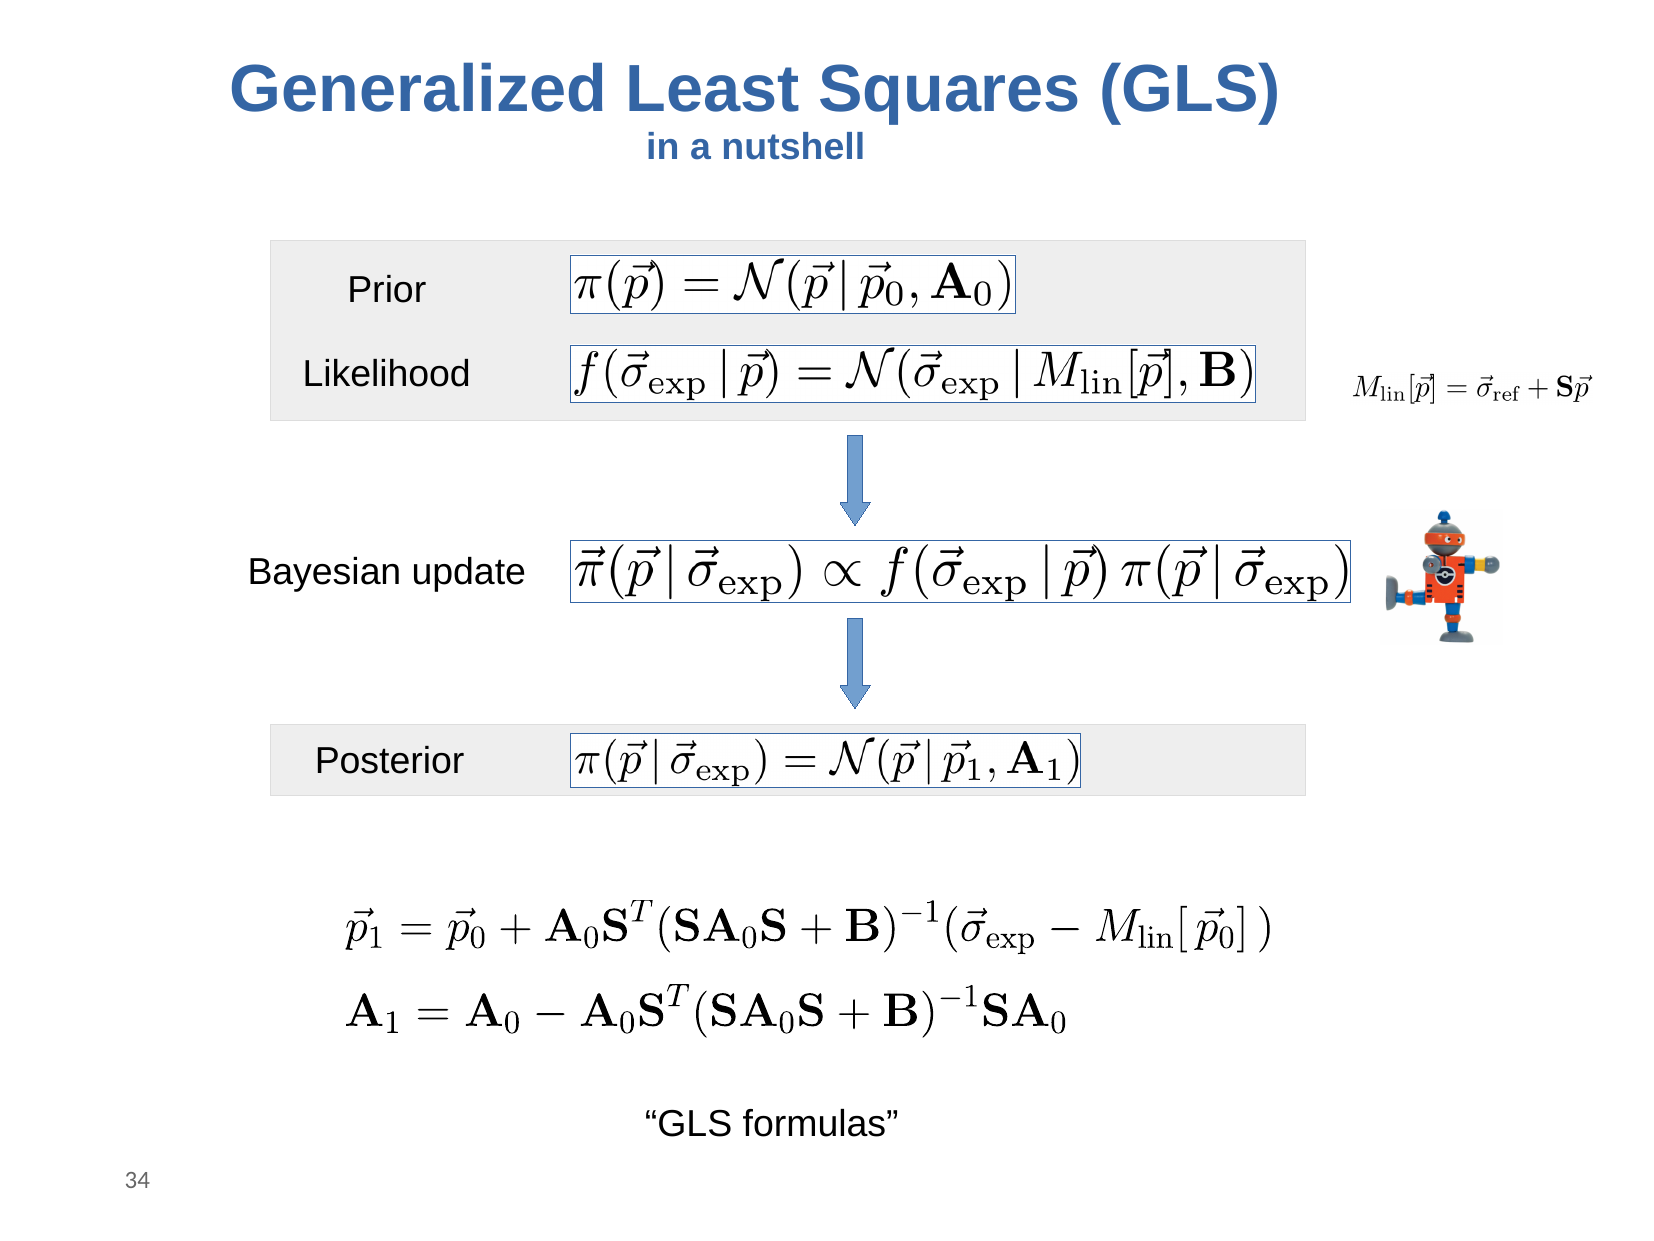

# Generalized Least Squares (GLS) in a nutshell
Prior
Likelihood
Bayesian update
Posterior
“GLS formulas”
34